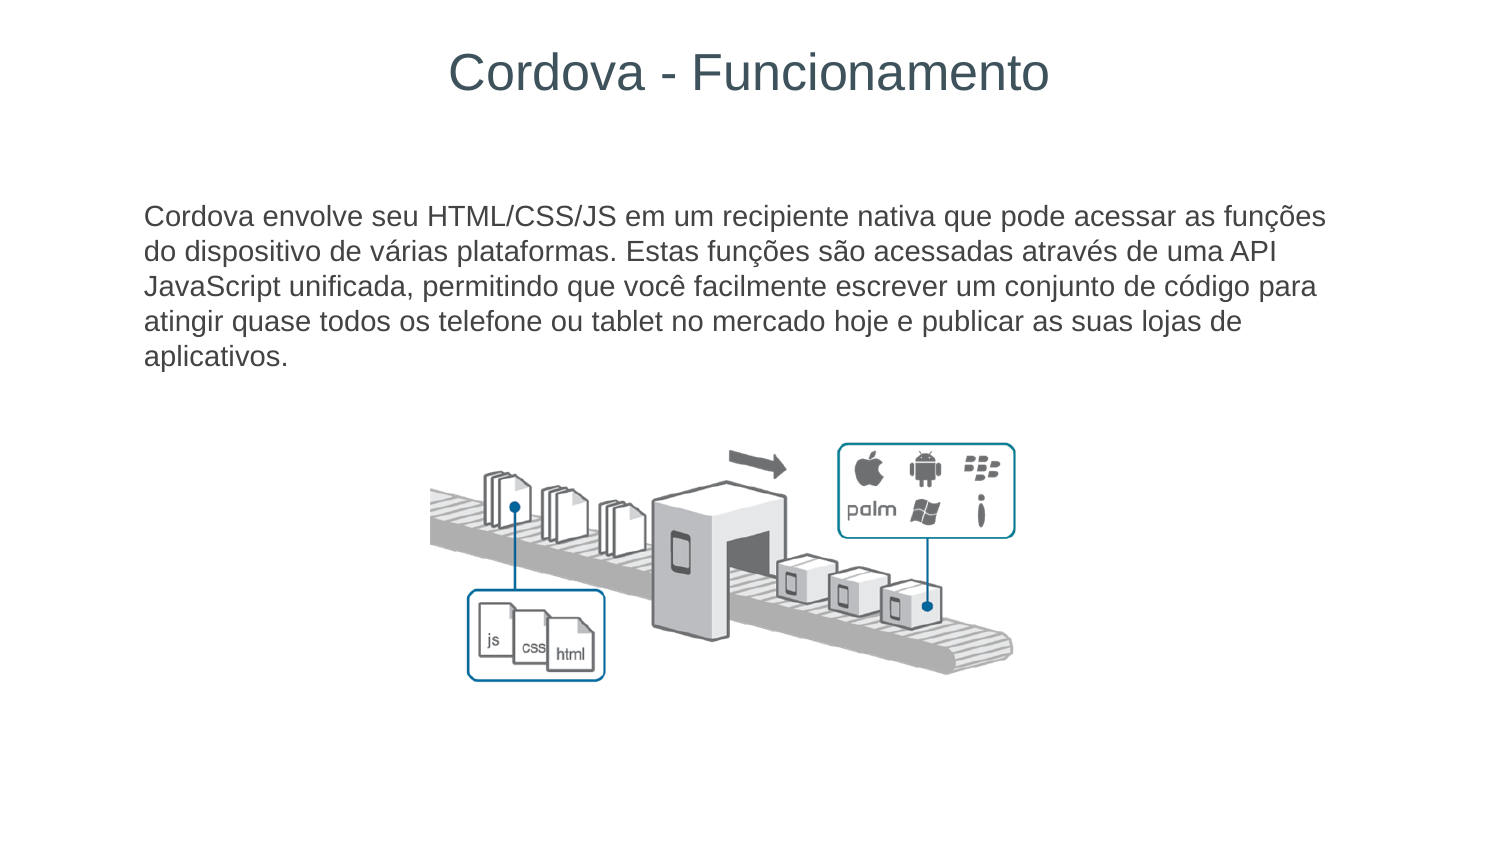

Cordova - Funcionamento
Cordova envolve seu HTML/CSS/JS em um recipiente nativa que pode acessar as funções do dispositivo de várias plataformas. Estas funções são acessadas através de uma API JavaScript unificada, permitindo que você facilmente escrever um conjunto de código para atingir quase todos os telefone ou tablet no mercado hoje e publicar as suas lojas de aplicativos.